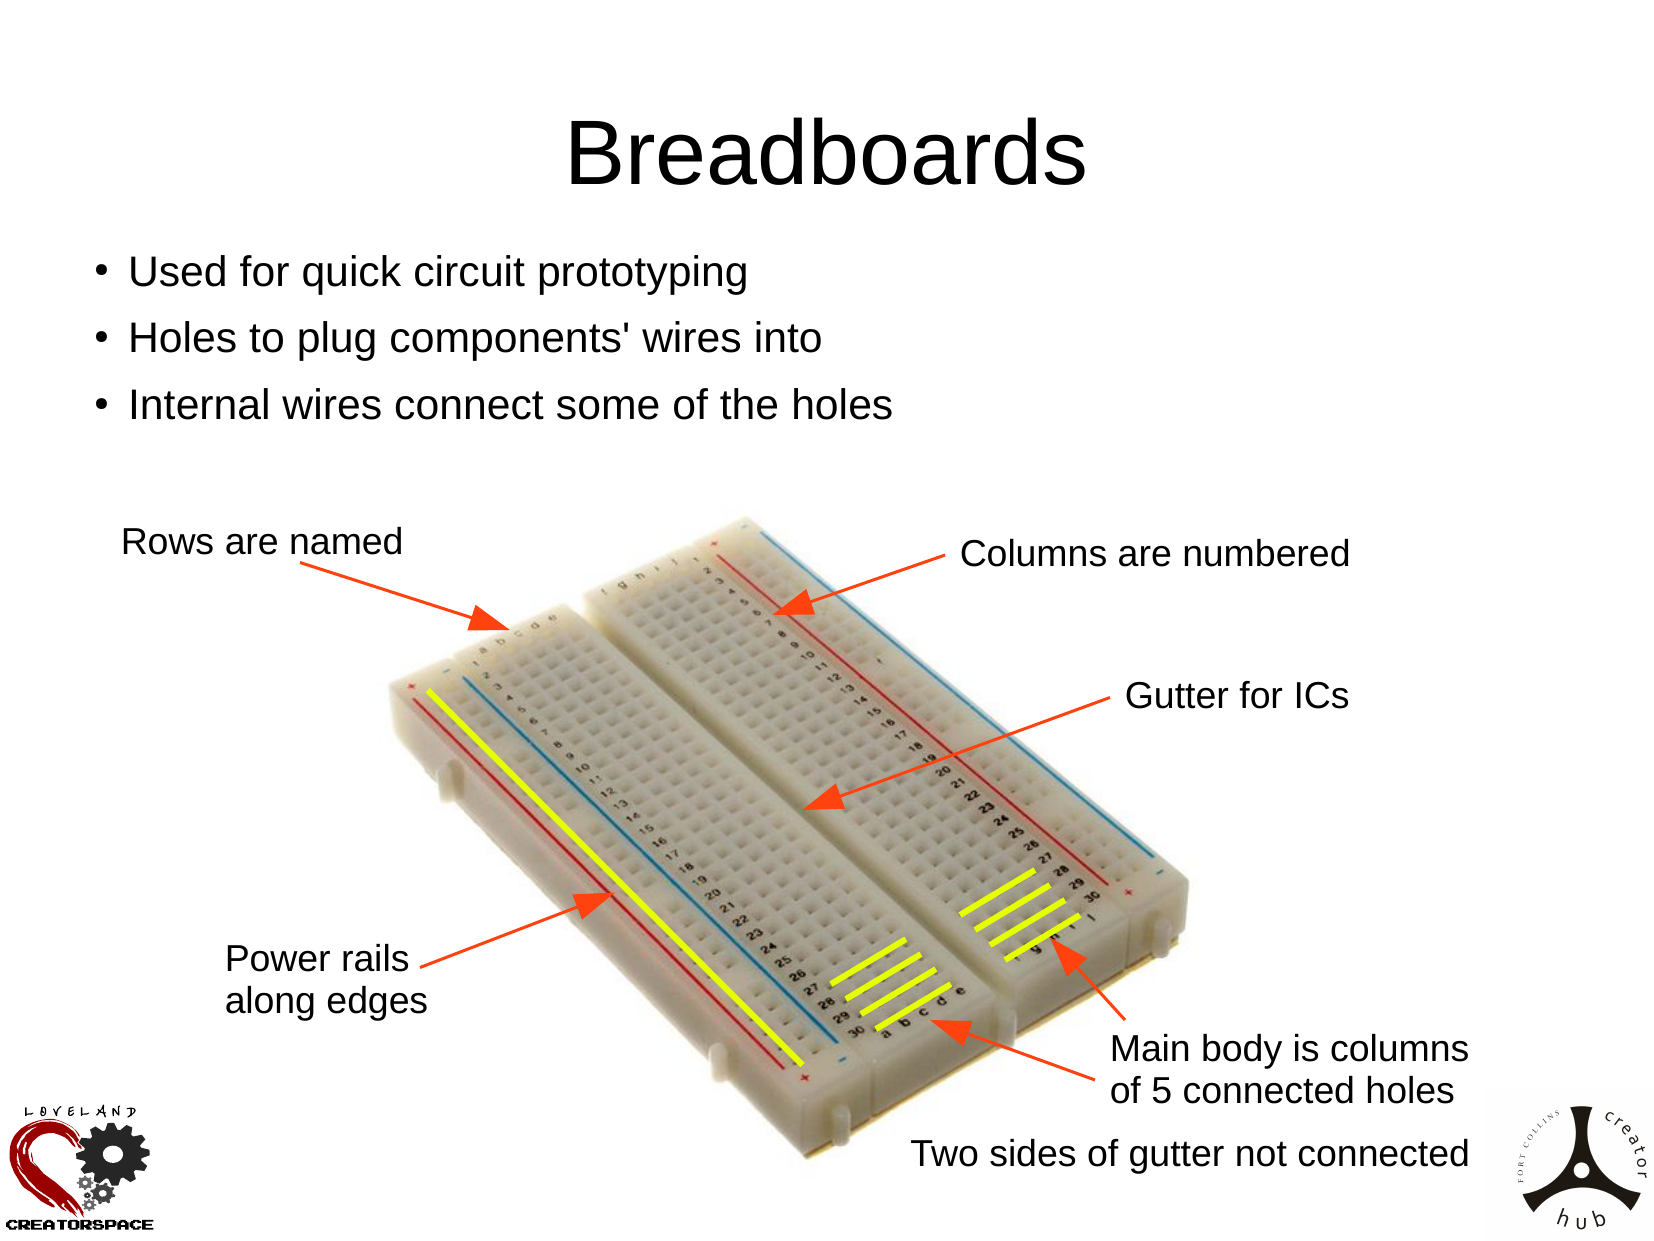

Breadboards
# Used for quick circuit prototyping
Holes to plug components' wires into
Internal wires connect some of the holes
Rows are named
Columns are numbered
Gutter for ICs
Power rails along edges
Main body is columns
of 5 connected holes
Two sides of gutter not connected